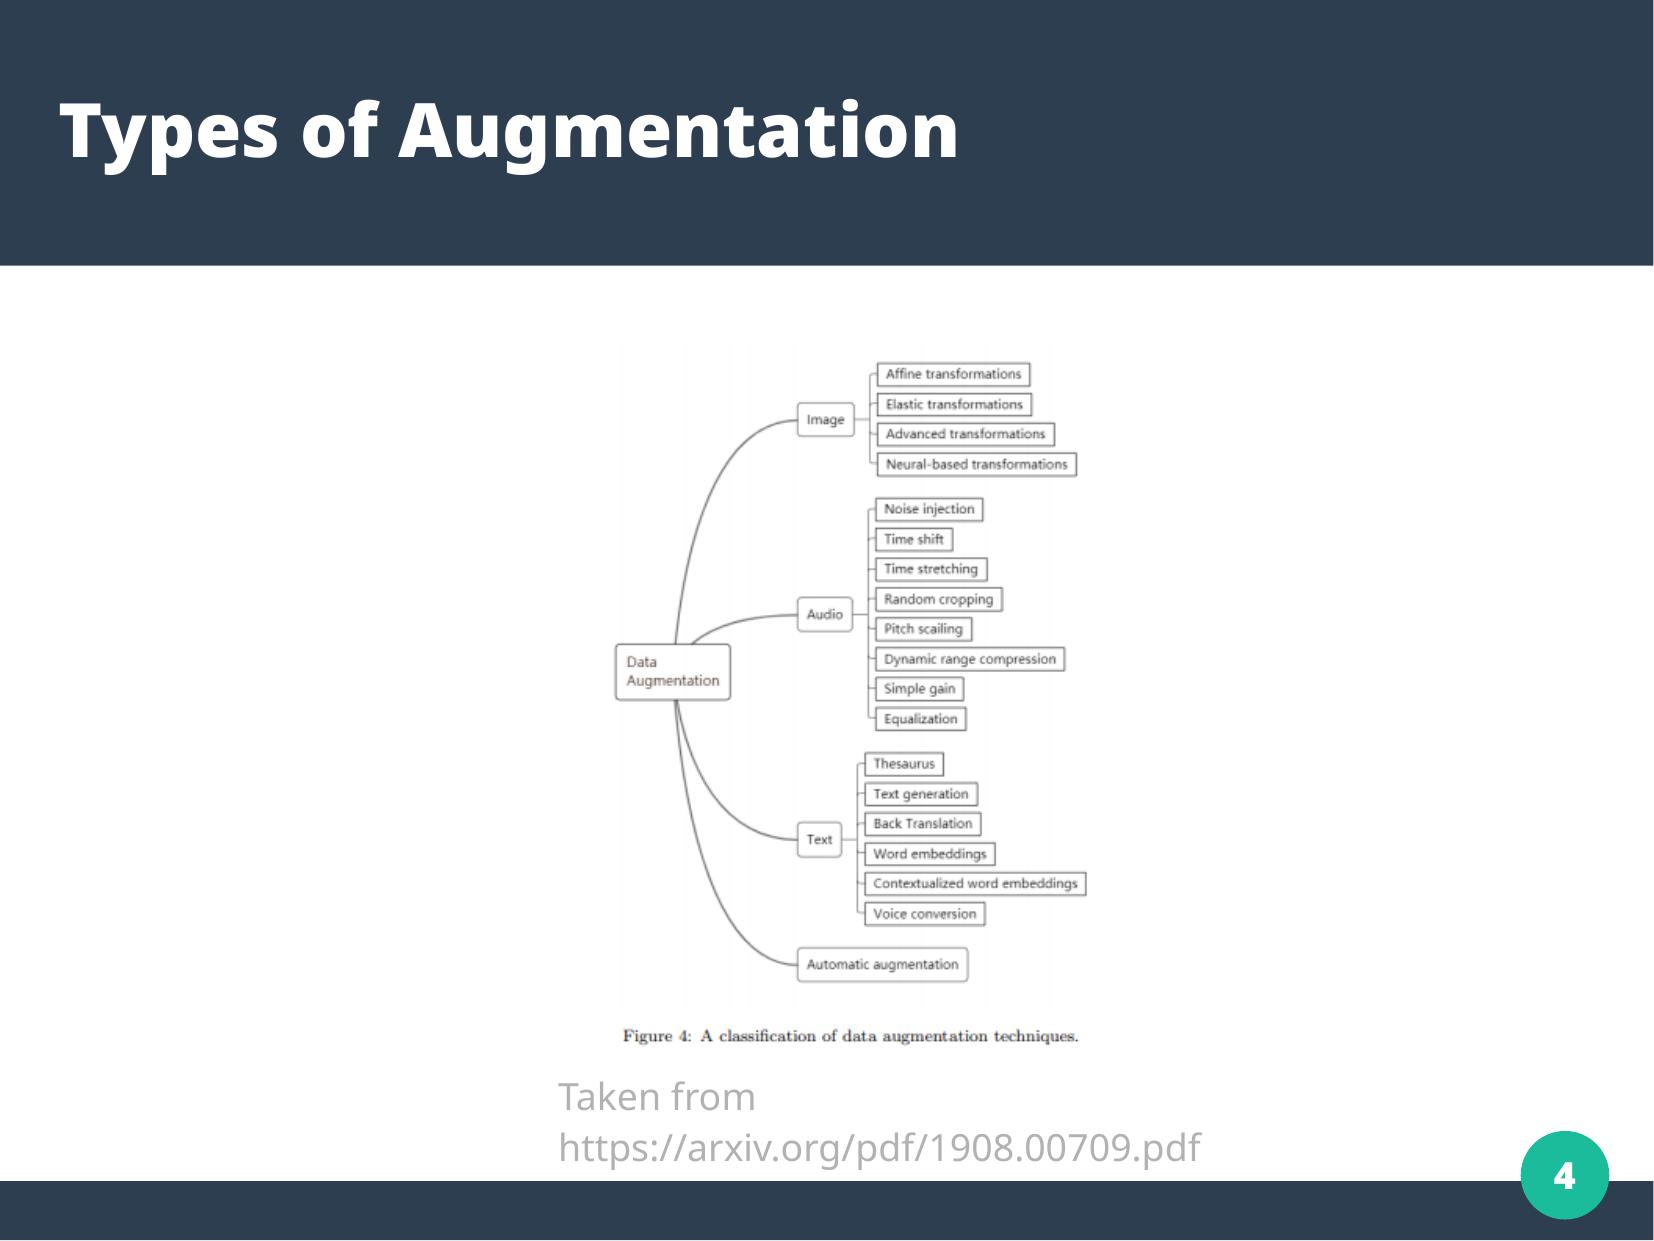

# Types of Augmentation
Taken from https://arxiv.org/pdf/1908.00709.pdf
4